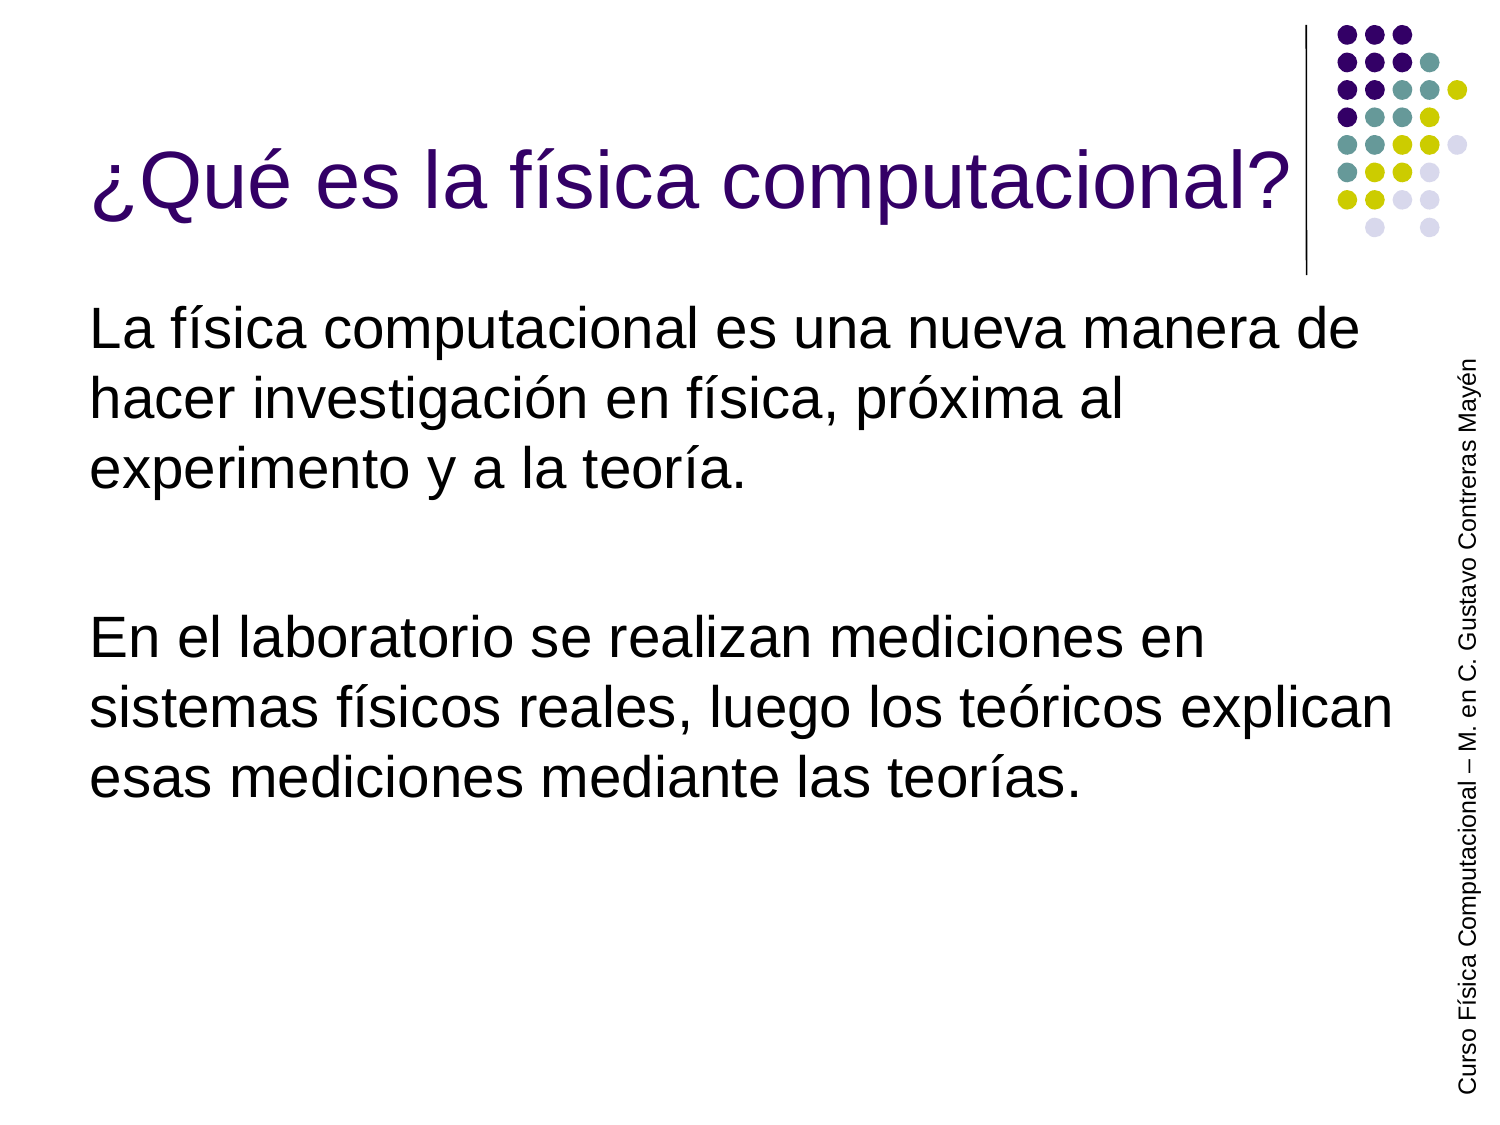

¿Qué es la física computacional?
La física computacional es una nueva manera de hacer investigación en física, próxima al experimento y a la teoría.
En el laboratorio se realizan mediciones en sistemas físicos reales, luego los teóricos explican esas mediciones mediante las teorías.